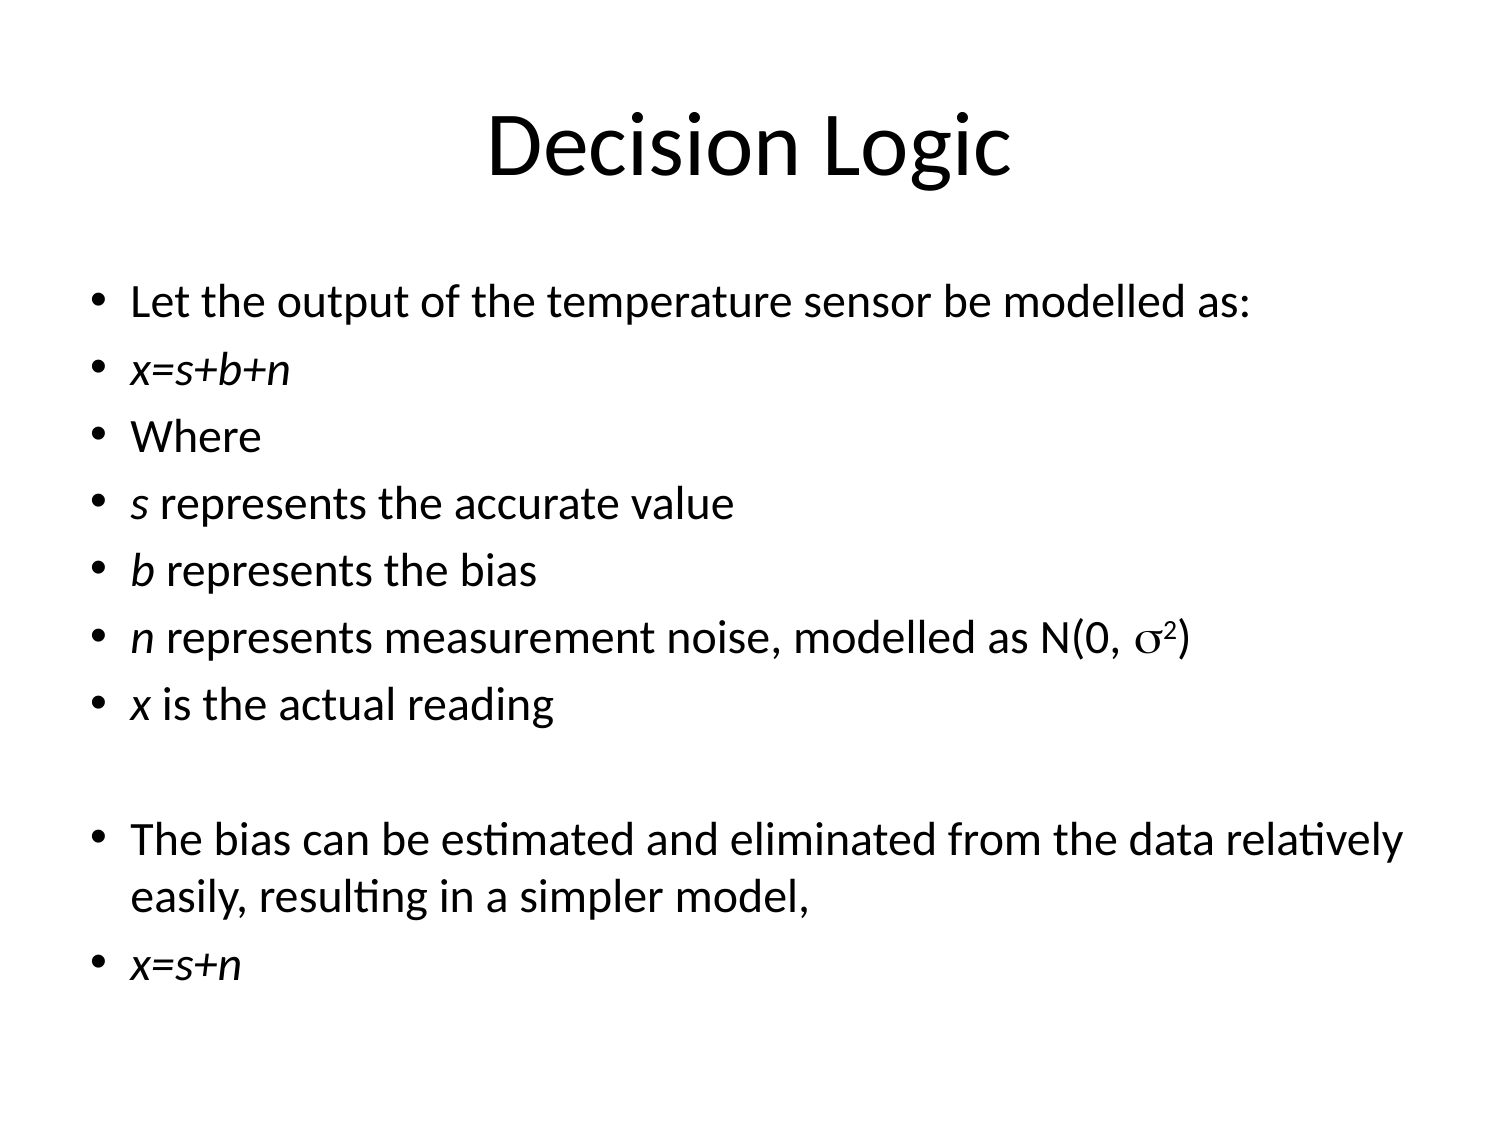

# Decision Logic
Let the output of the temperature sensor be modelled as:
x=s+b+n
Where
s represents the accurate value
b represents the bias
n represents measurement noise, modelled as N(0, s2)
x is the actual reading
The bias can be estimated and eliminated from the data relatively easily, resulting in a simpler model,
x=s+n